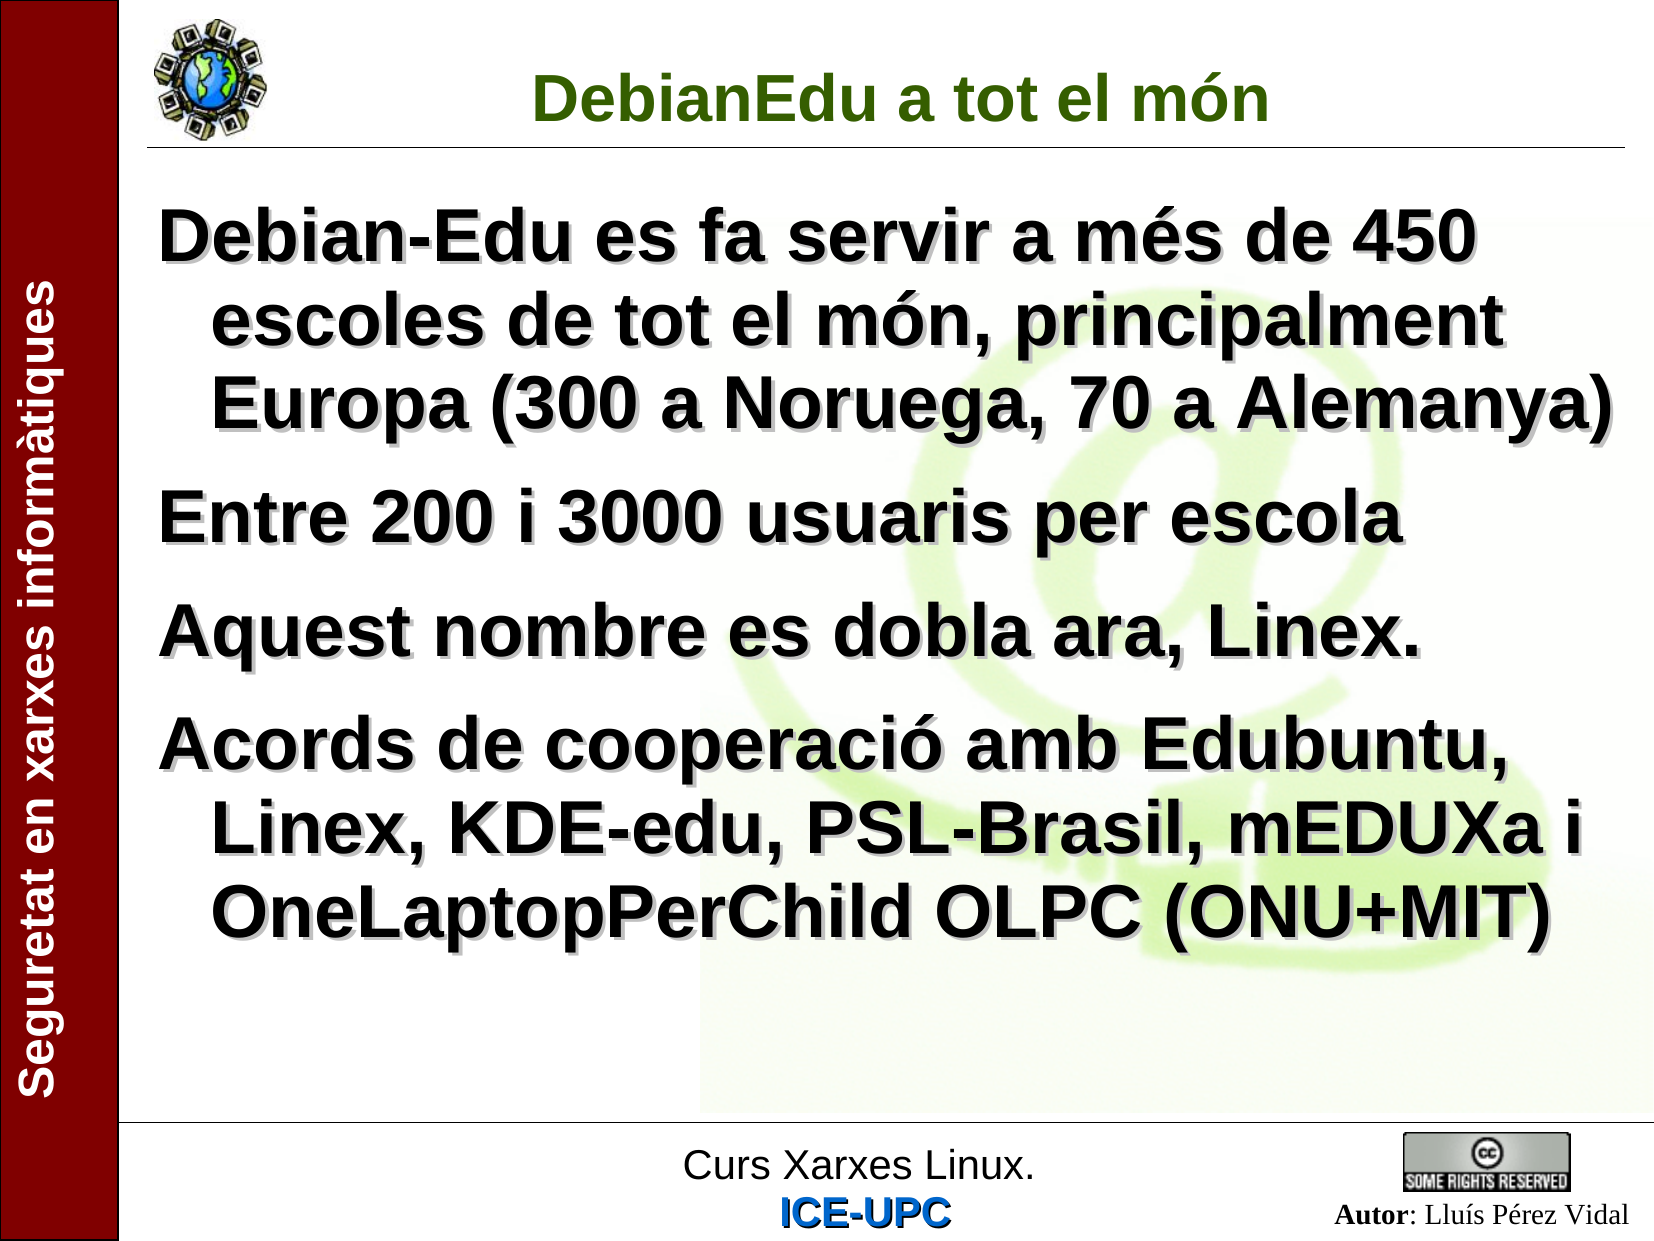

# DebianEdu a tot el món
Debian-Edu es fa servir a més de 450 escoles de tot el món, principalment Europa (300 a Noruega, 70 a Alemanya)
Entre 200 i 3000 usuaris per escola
Aquest nombre es dobla ara, Linex.
Acords de cooperació amb Edubuntu, Linex, KDE-edu, PSL-Brasil, mEDUXa i OneLaptopPerChild OLPC (ONU+MIT)